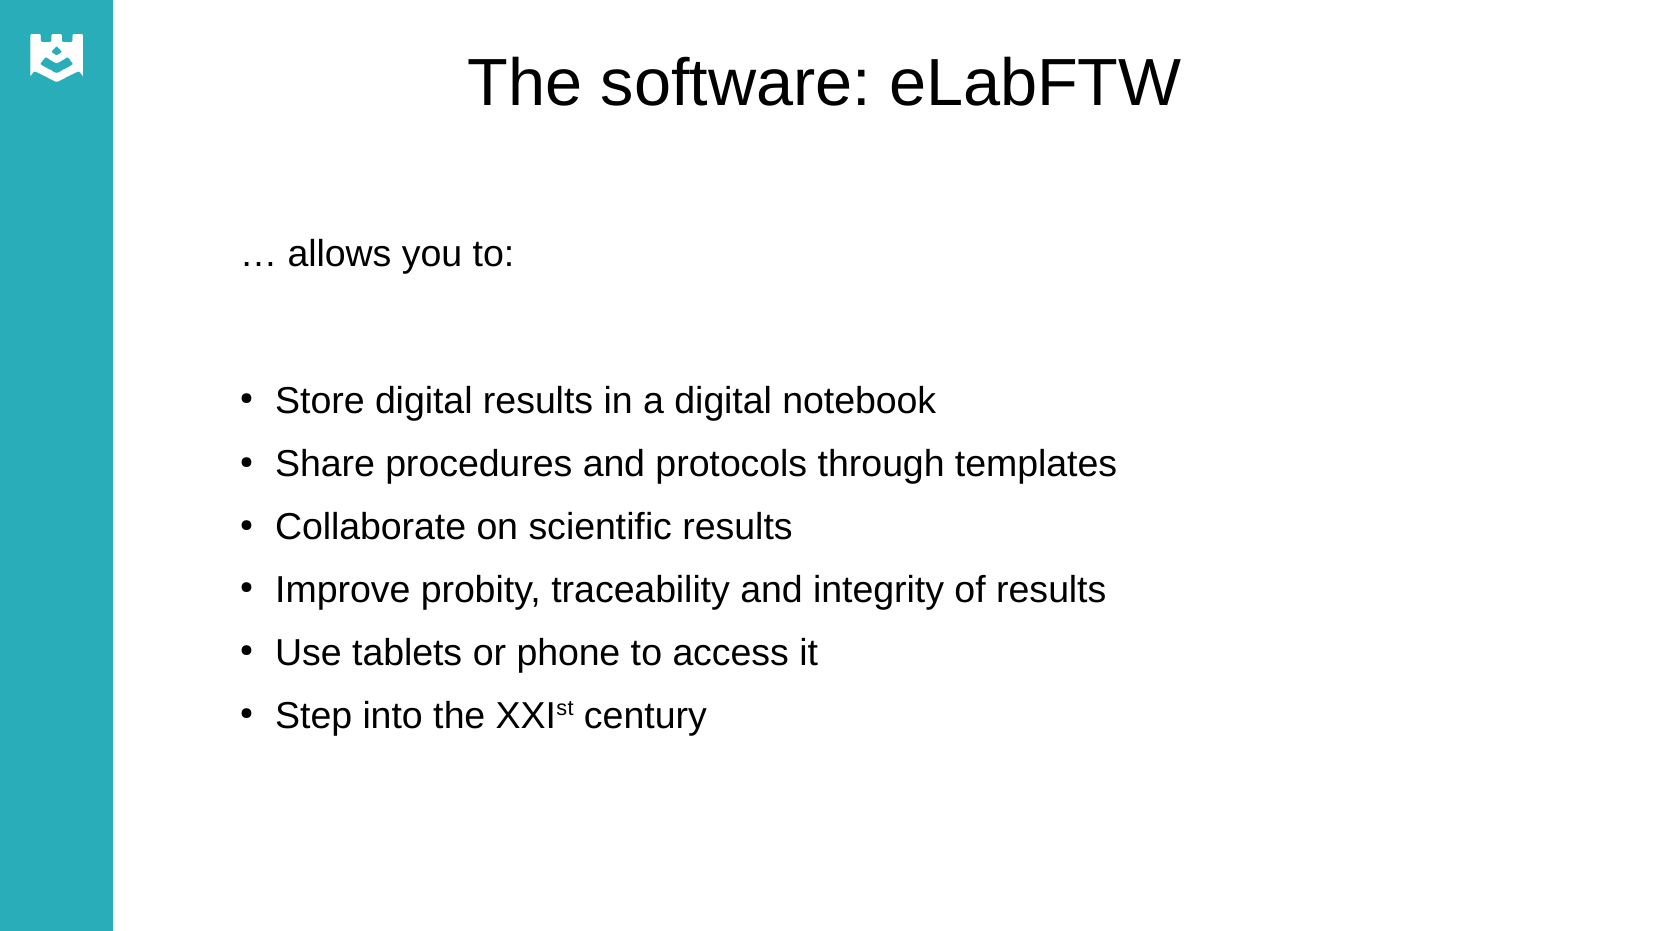

The software: eLabFTW
… allows you to:
Store digital results in a digital notebook
Share procedures and protocols through templates
Collaborate on scientific results
Improve probity, traceability and integrity of results
Use tablets or phone to access it
Step into the XXIst century